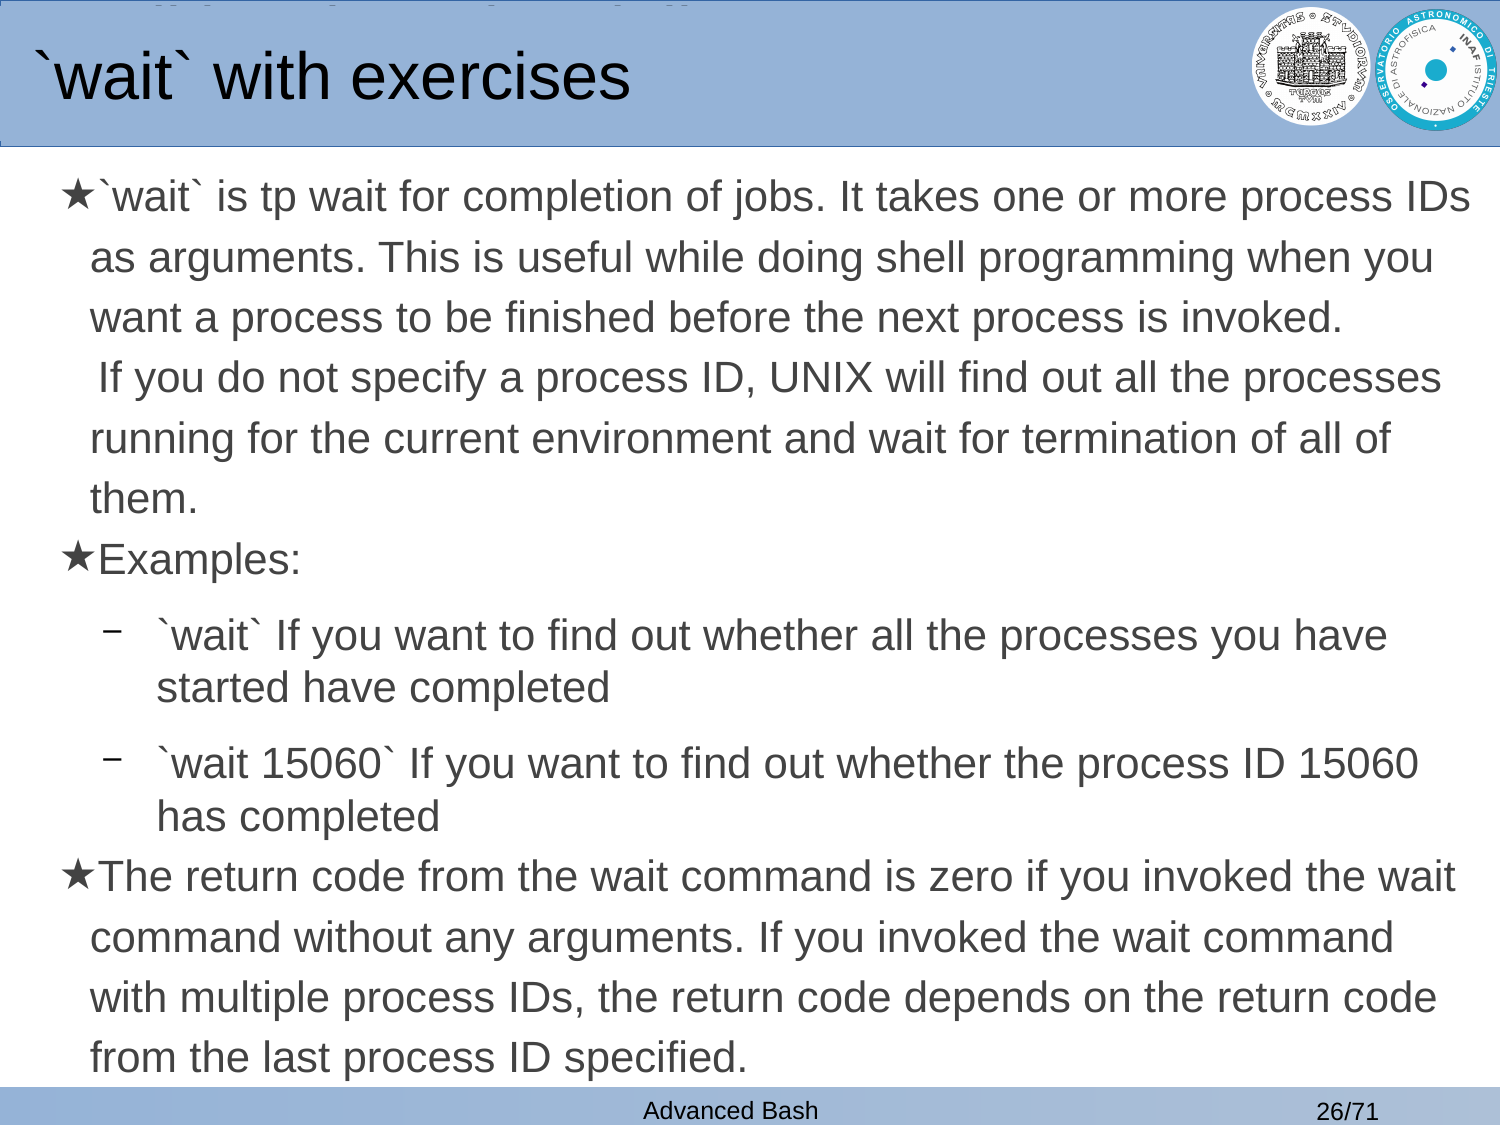

# Traditional service delivery
`wait` with exercises
`wait` is tp wait for completion of jobs. It takes one or more process IDs as arguments. This is useful while doing shell programming when you want a process to be finished before the next process is invoked.
If you do not specify a process ID, UNIX will find out all the processes running for the current environment and wait for termination of all of them.
Examples:
`wait` If you want to find out whether all the processes you have started have completed
`wait 15060` If you want to find out whether the process ID 15060 has completed
The return code from the wait command is zero if you invoked the wait command without any arguments. If you invoked the wait command with multiple process IDs, the return code depends on the return code from the last process ID specified.